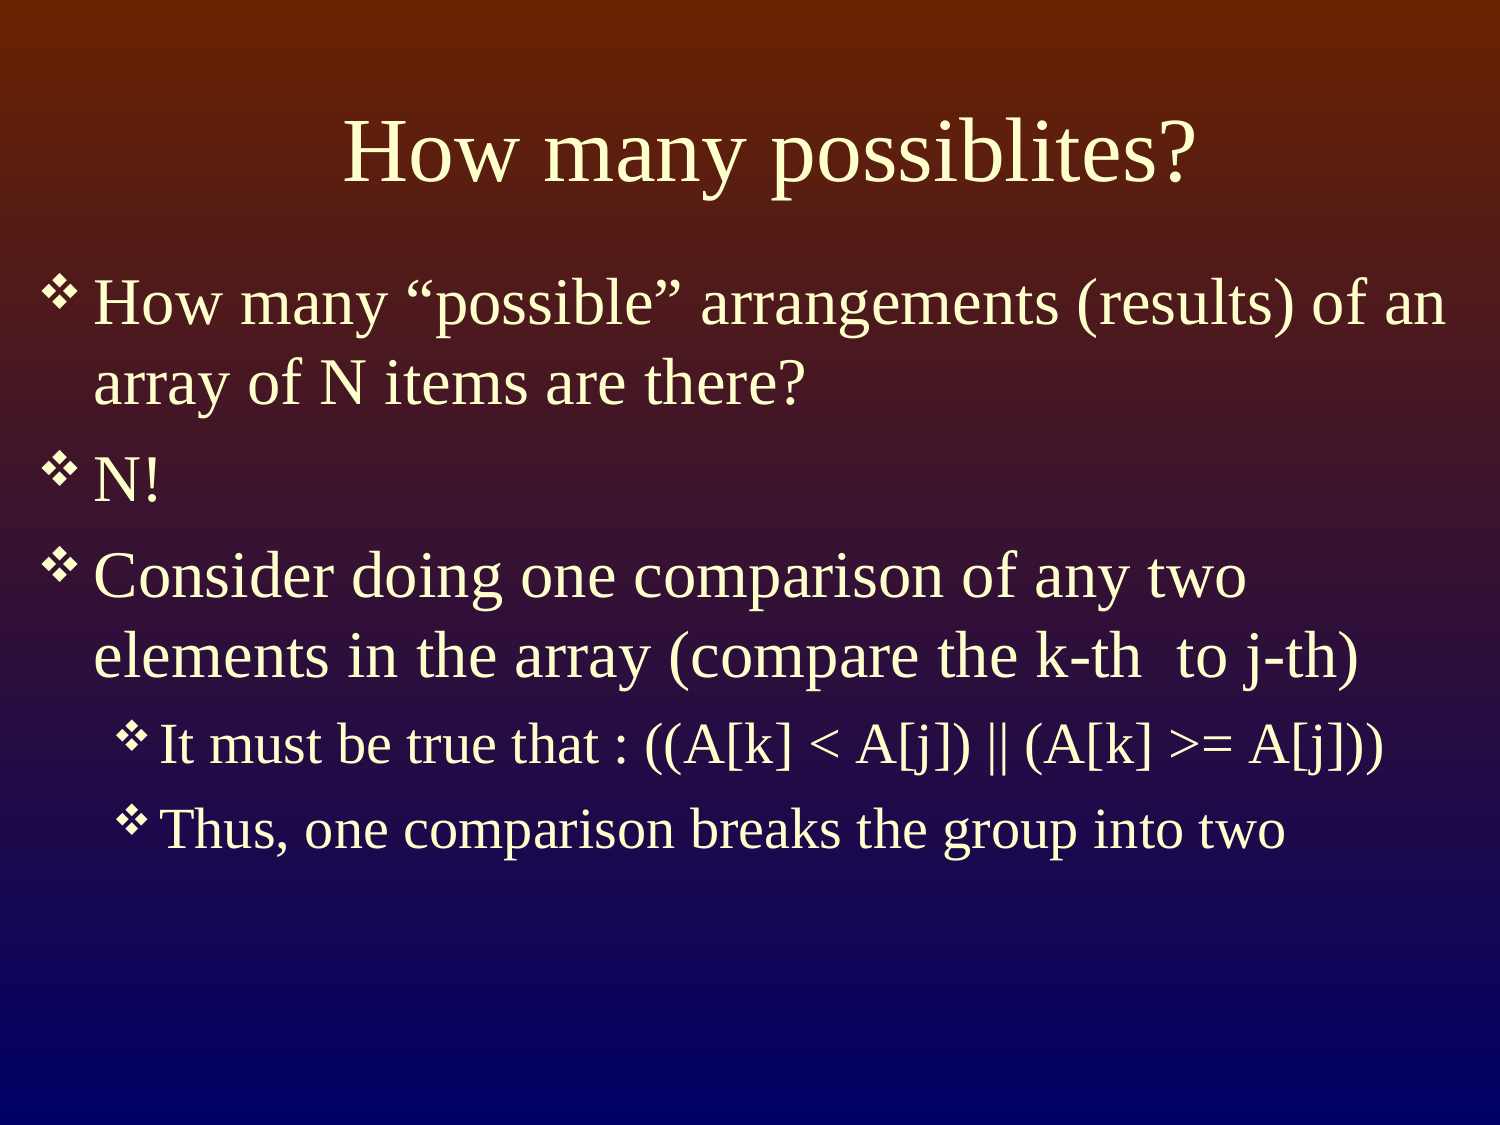

# How many possiblites?
How many “possible” arrangements (results) of an array of N items are there?
N!
Consider doing one comparison of any two elements in the array (compare the k-th to j-th)
It must be true that : ((A[k] < A[j]) || (A[k] >= A[j]))
Thus, one comparison breaks the group into two